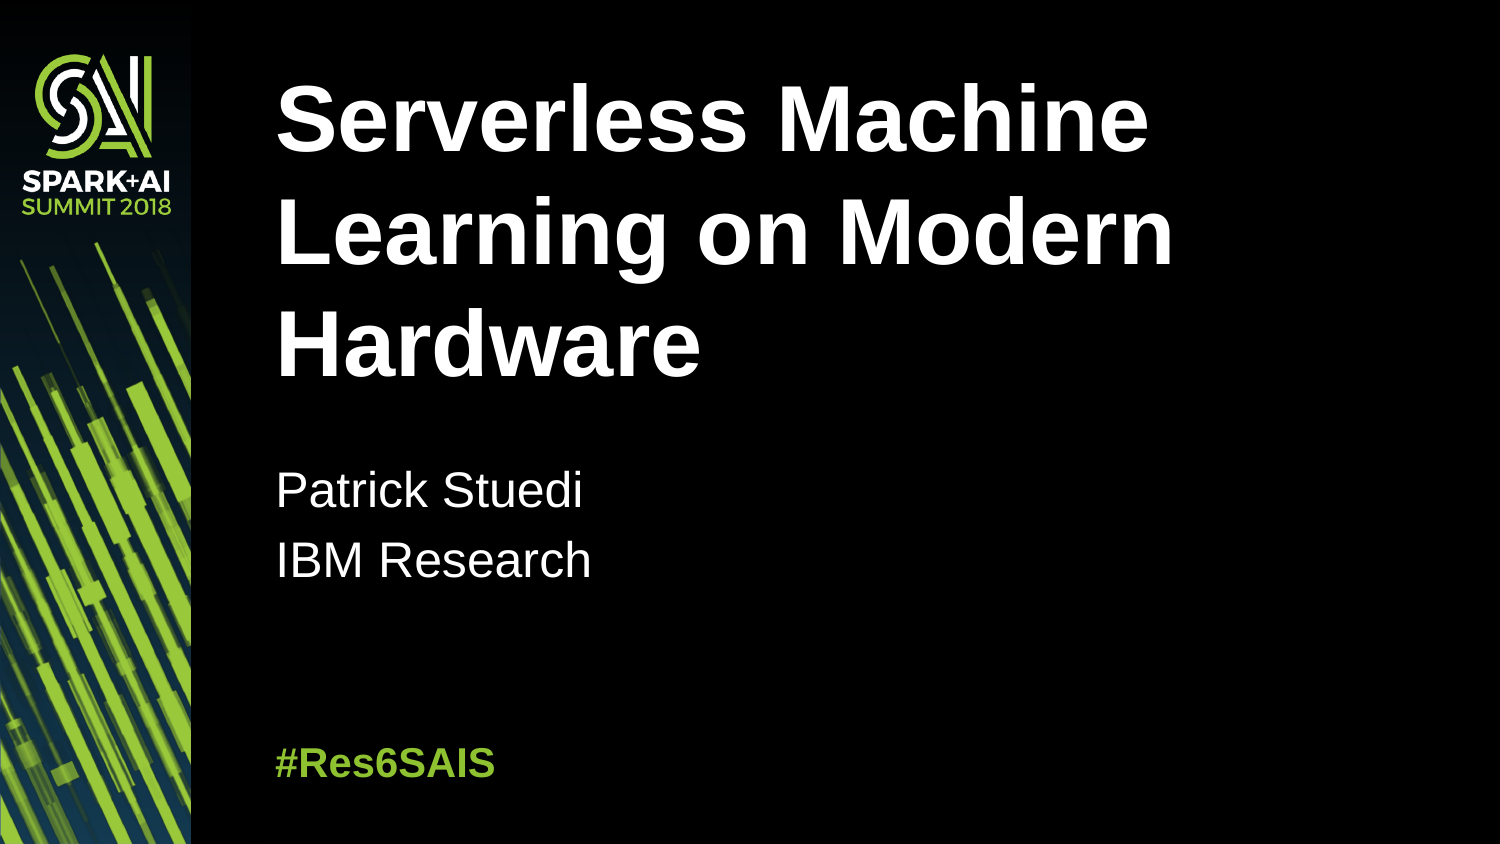

Serverless Machine Learning on Modern Hardware
# Patrick Stuedi
IBM Research
#Res6SAIS